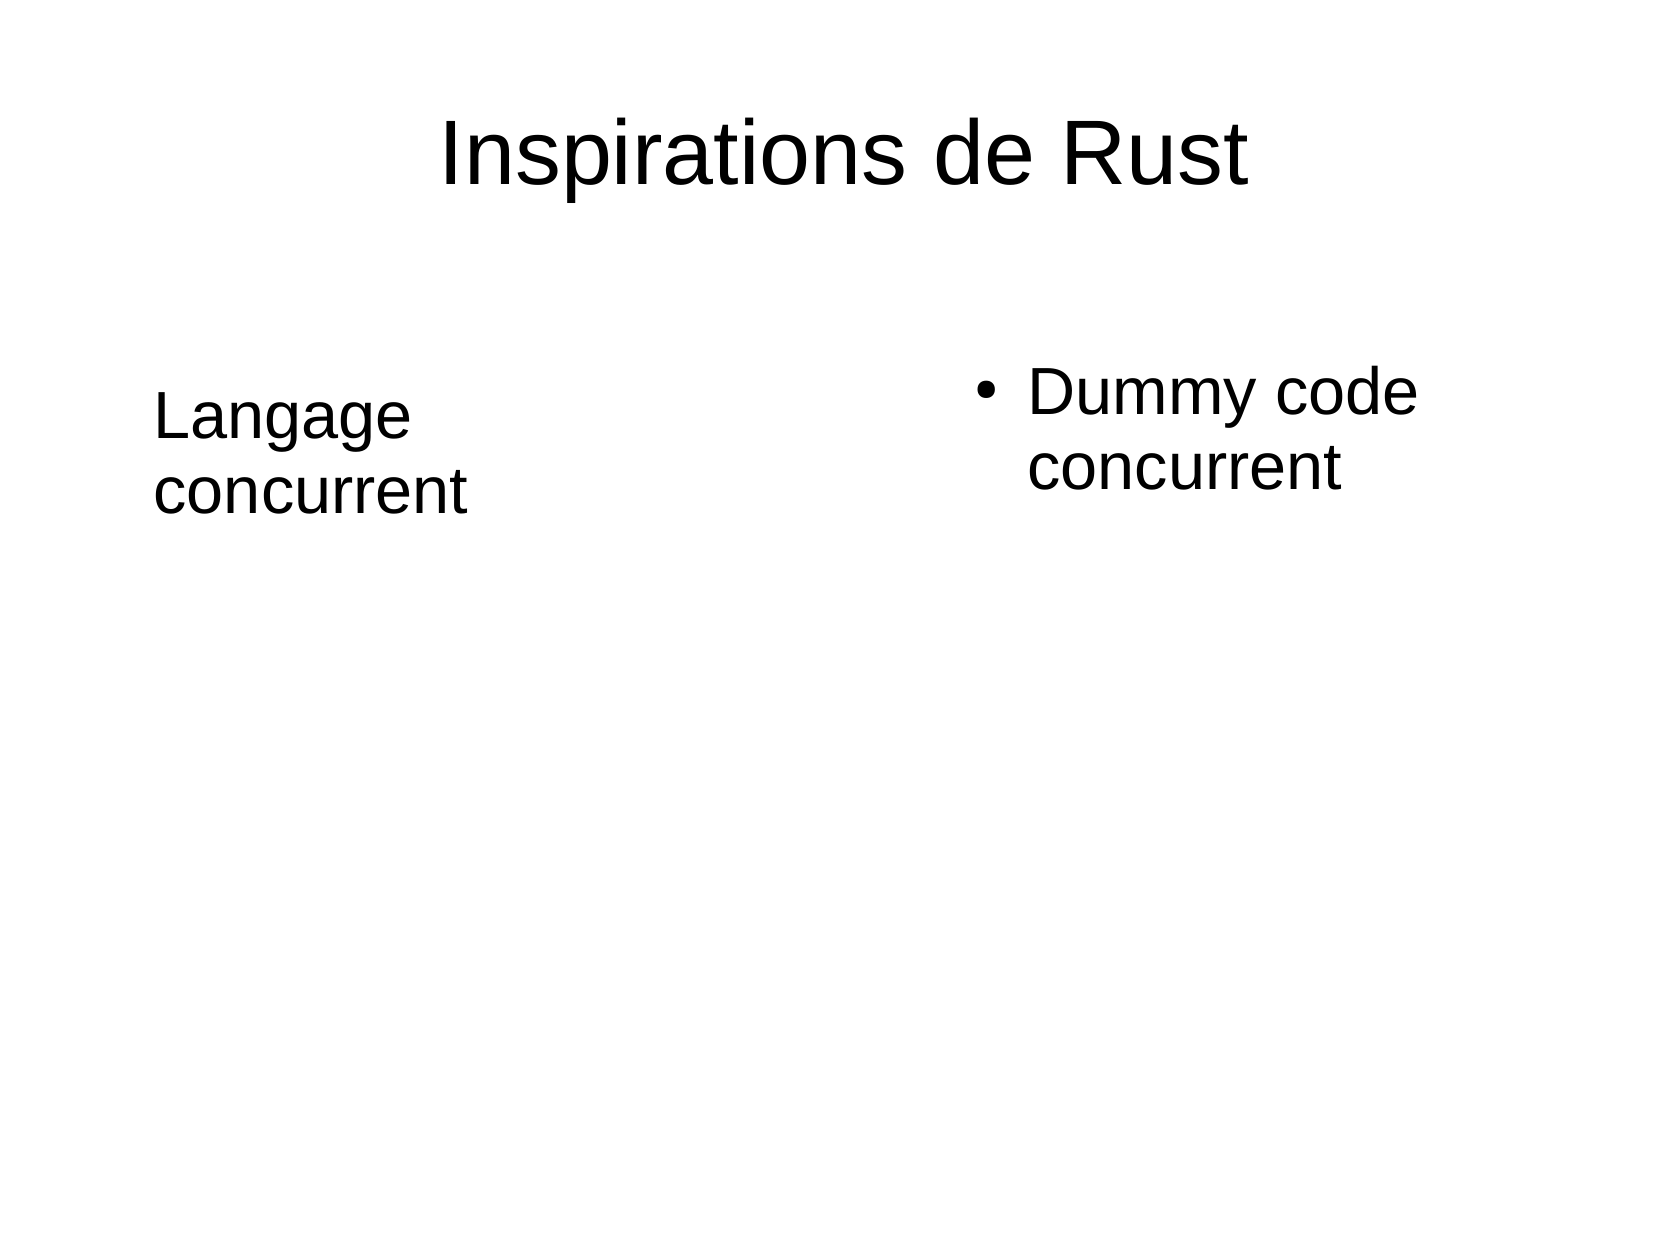

# Inspirations de Rust
Dummy code concurrent
Langage concurrent